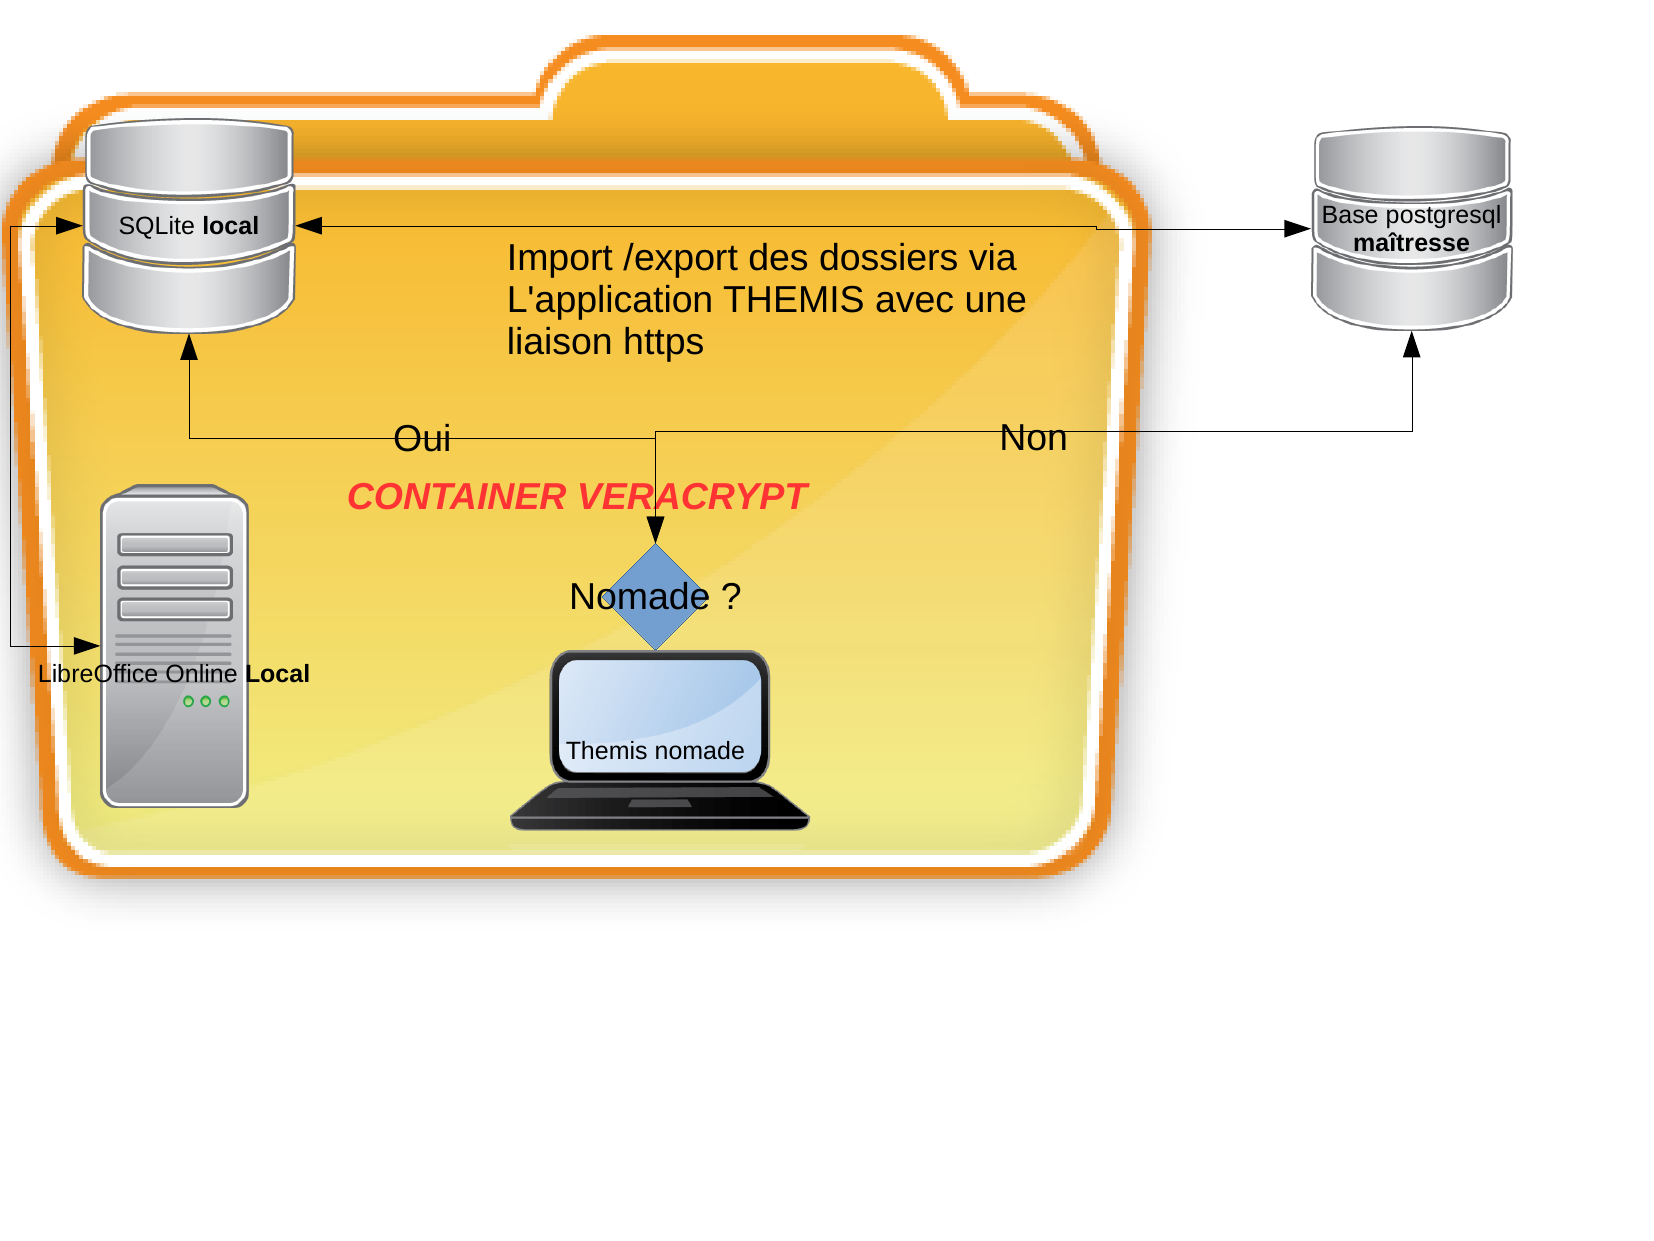

CONTAINER VERACRYPT
SQLite local
Base postgresql
maîtresse
Import /export des dossiers via
L'application THEMIS avec une liaison https
LibreOffice Online Local
Nomade ?
Themis nomade